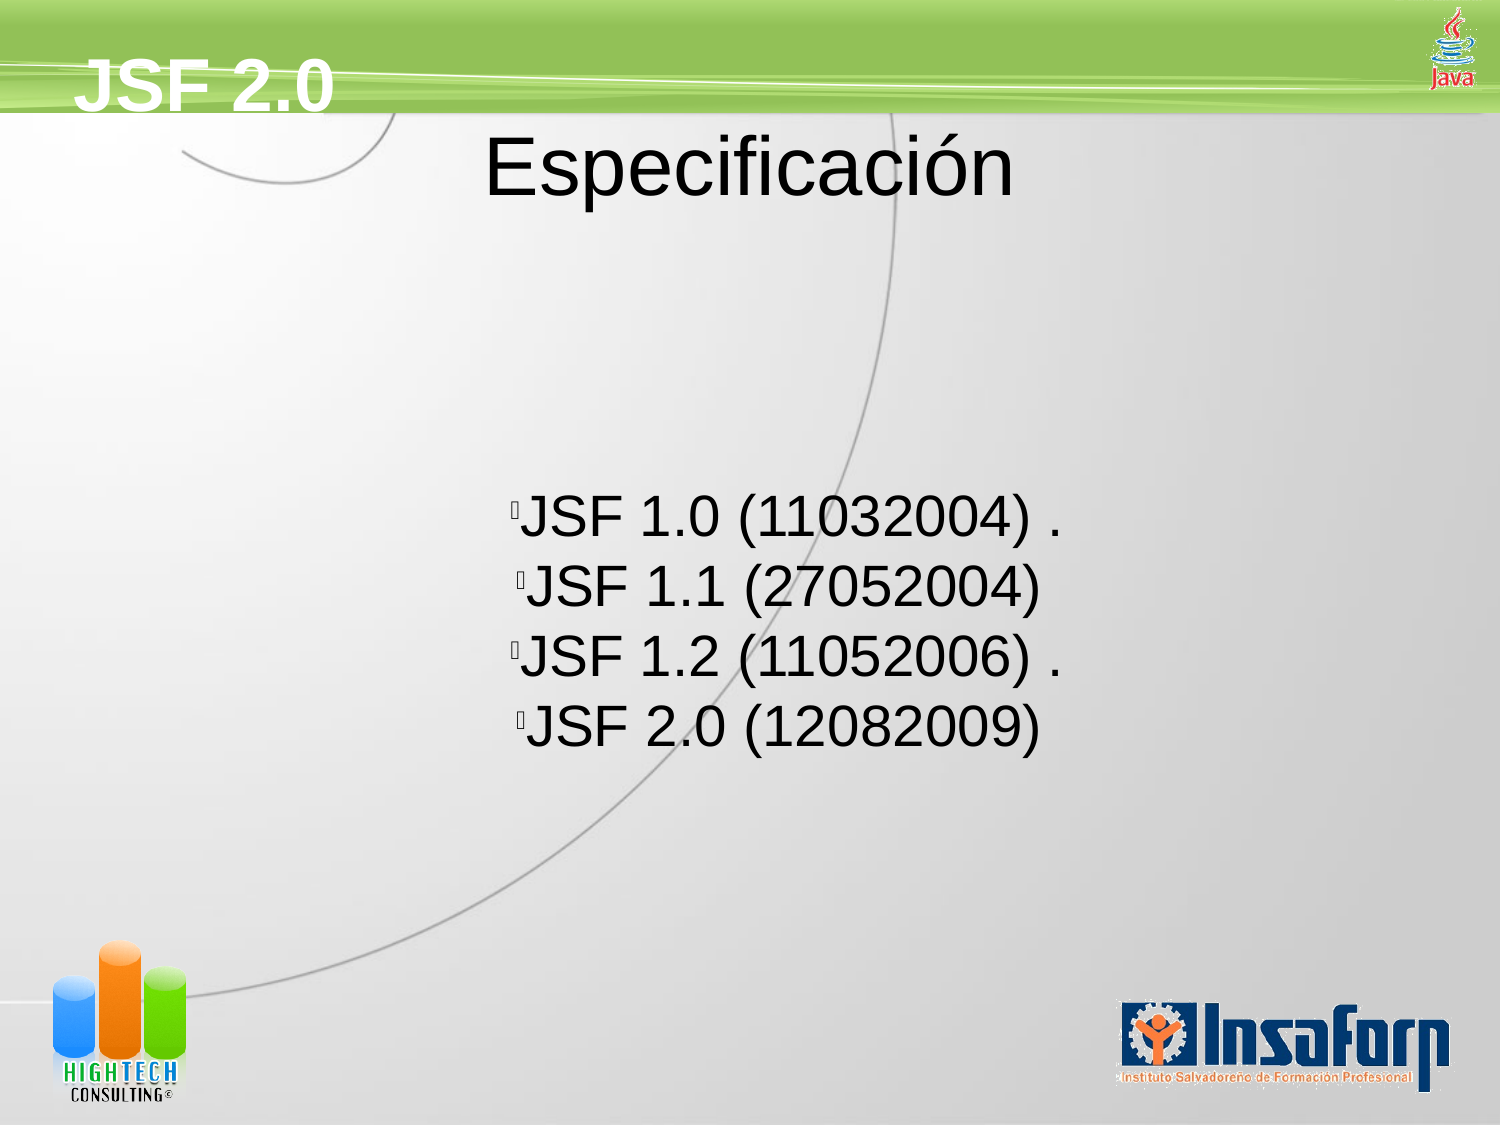

JSF 2.0
Especificación
JSF 1.0 (11­03­2004) .
JSF 1.1 (27­05­2004)
JSF 1.2 (11­05­2006) .
JSF 2.0 (12­08­2009)